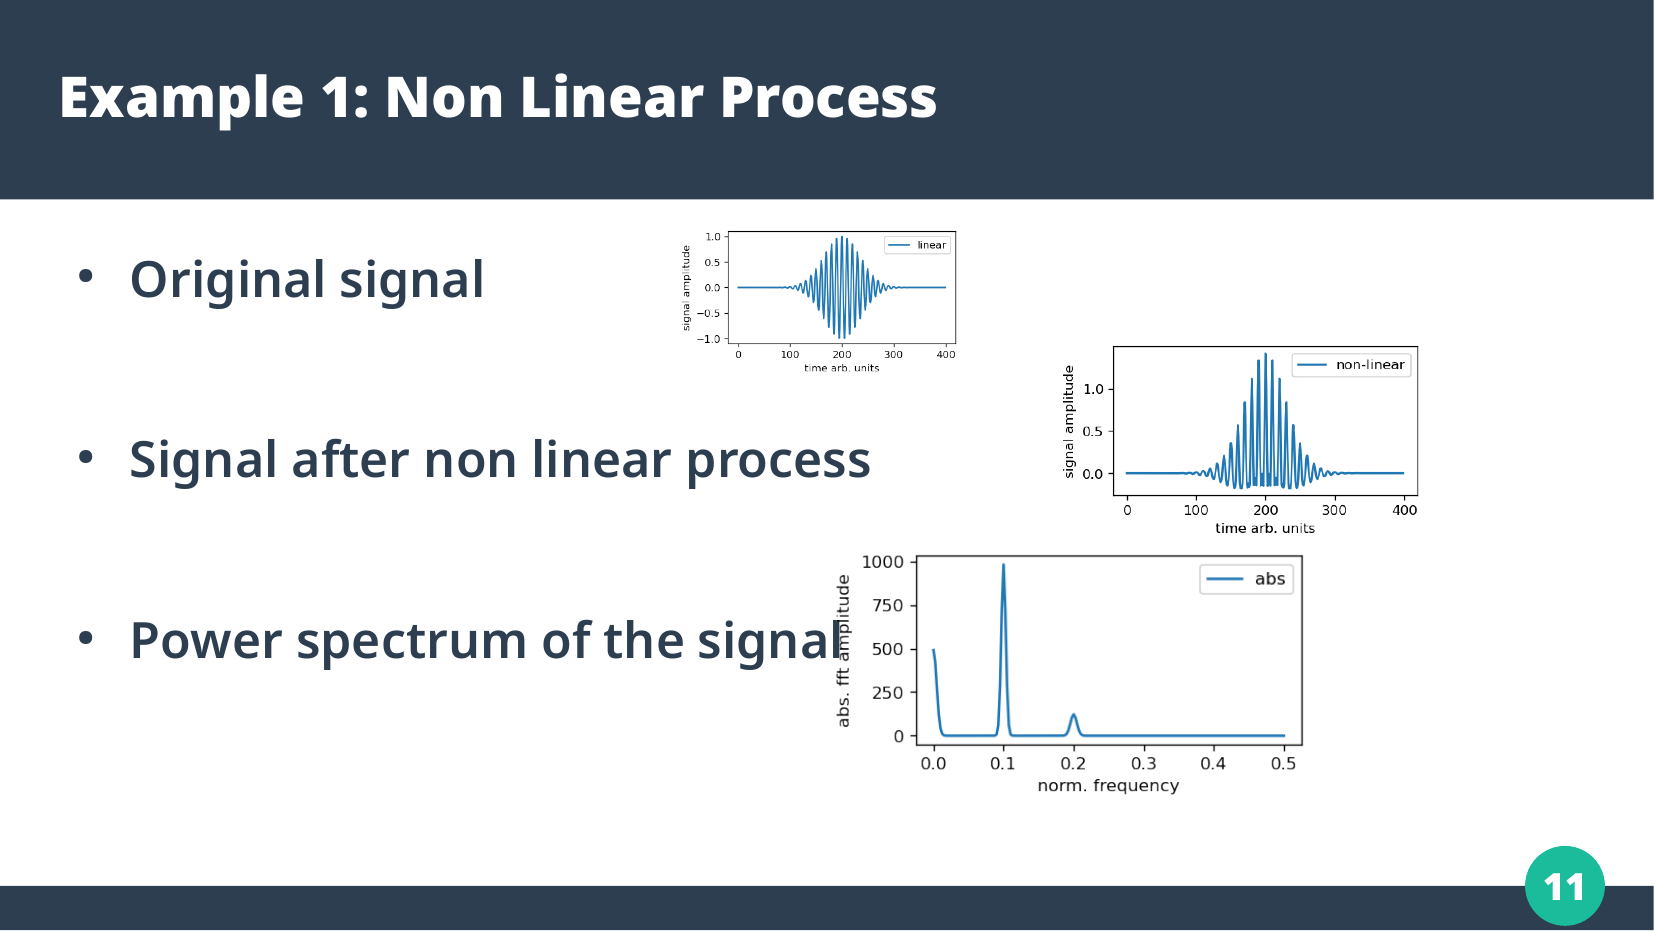

# Example 1: Non Linear Process
Original signal
Signal after non linear process
Power spectrum of the signal